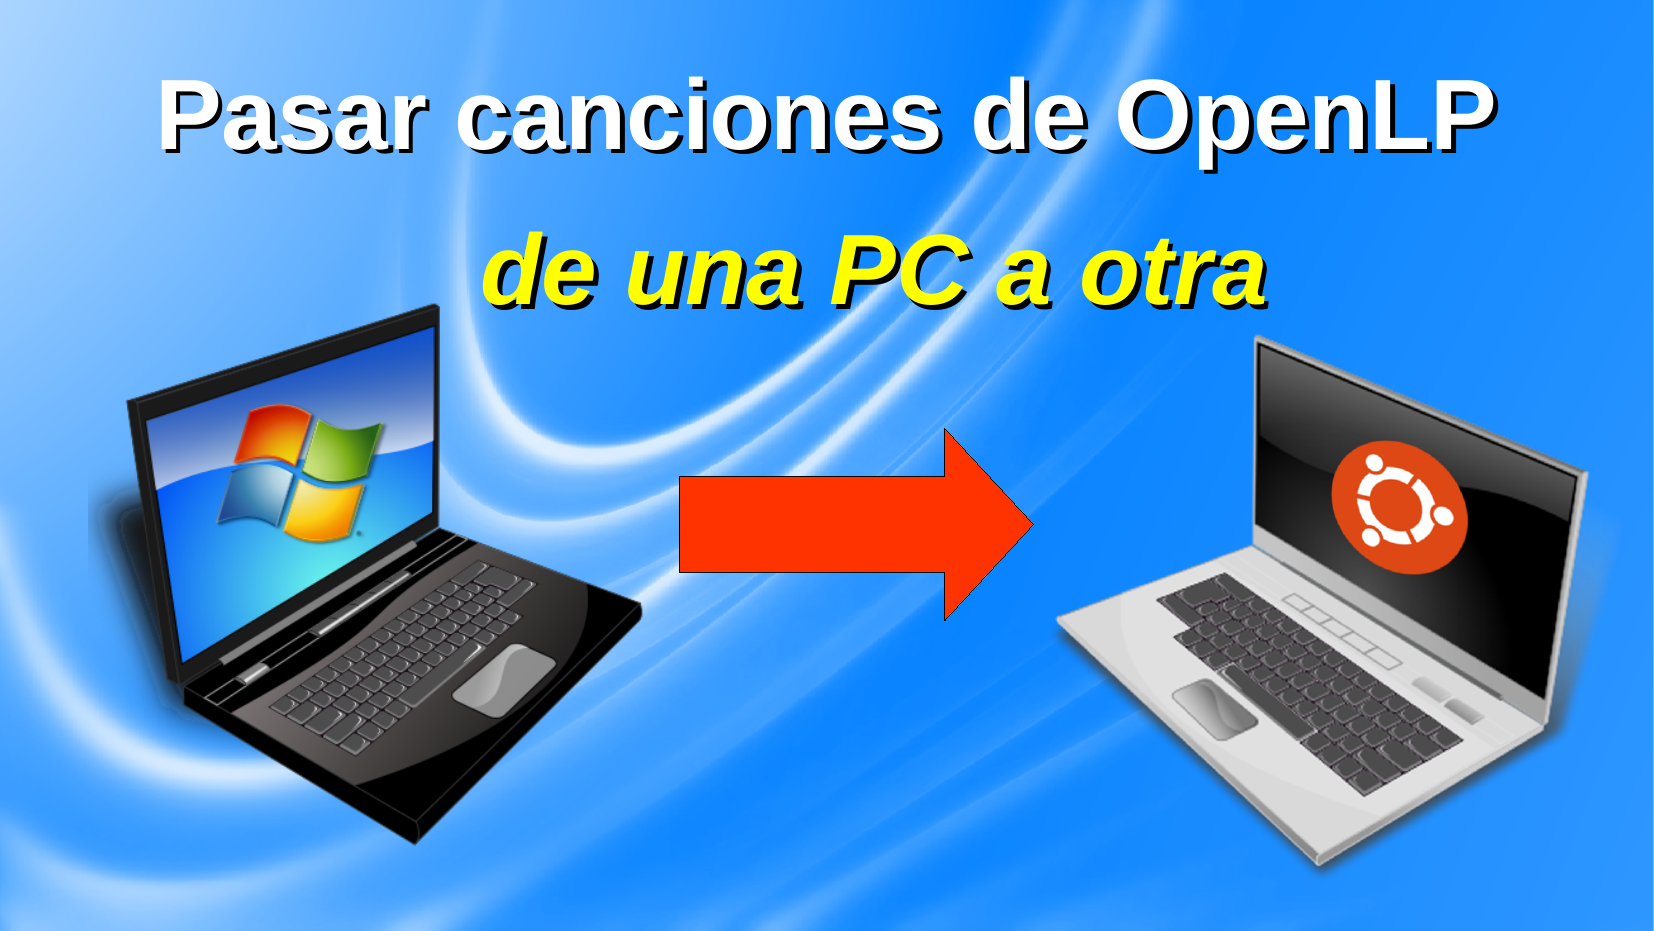

# Pasar canciones de OpenLP
de una PC a otra